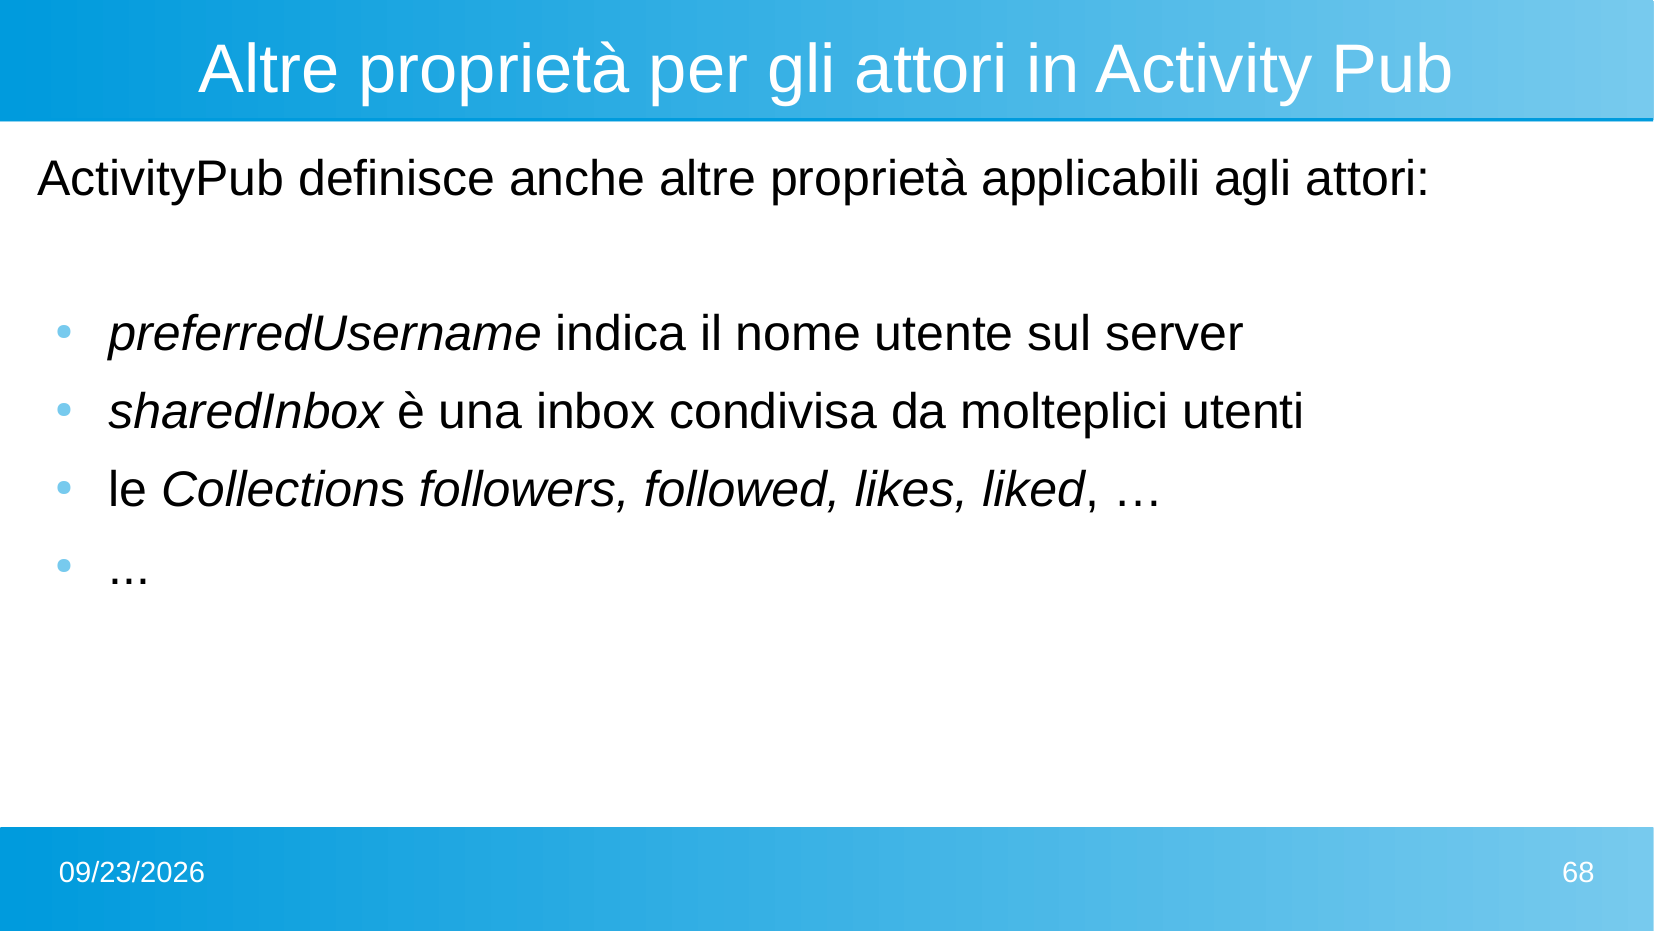

# Altre proprietà per gli attori in Activity Pub
ActivityPub definisce anche altre proprietà applicabili agli attori:
preferredUsername indica il nome utente sul server
sharedInbox è una inbox condivisa da molteplici utenti
le Collections followers, followed, likes, liked, …
...
68